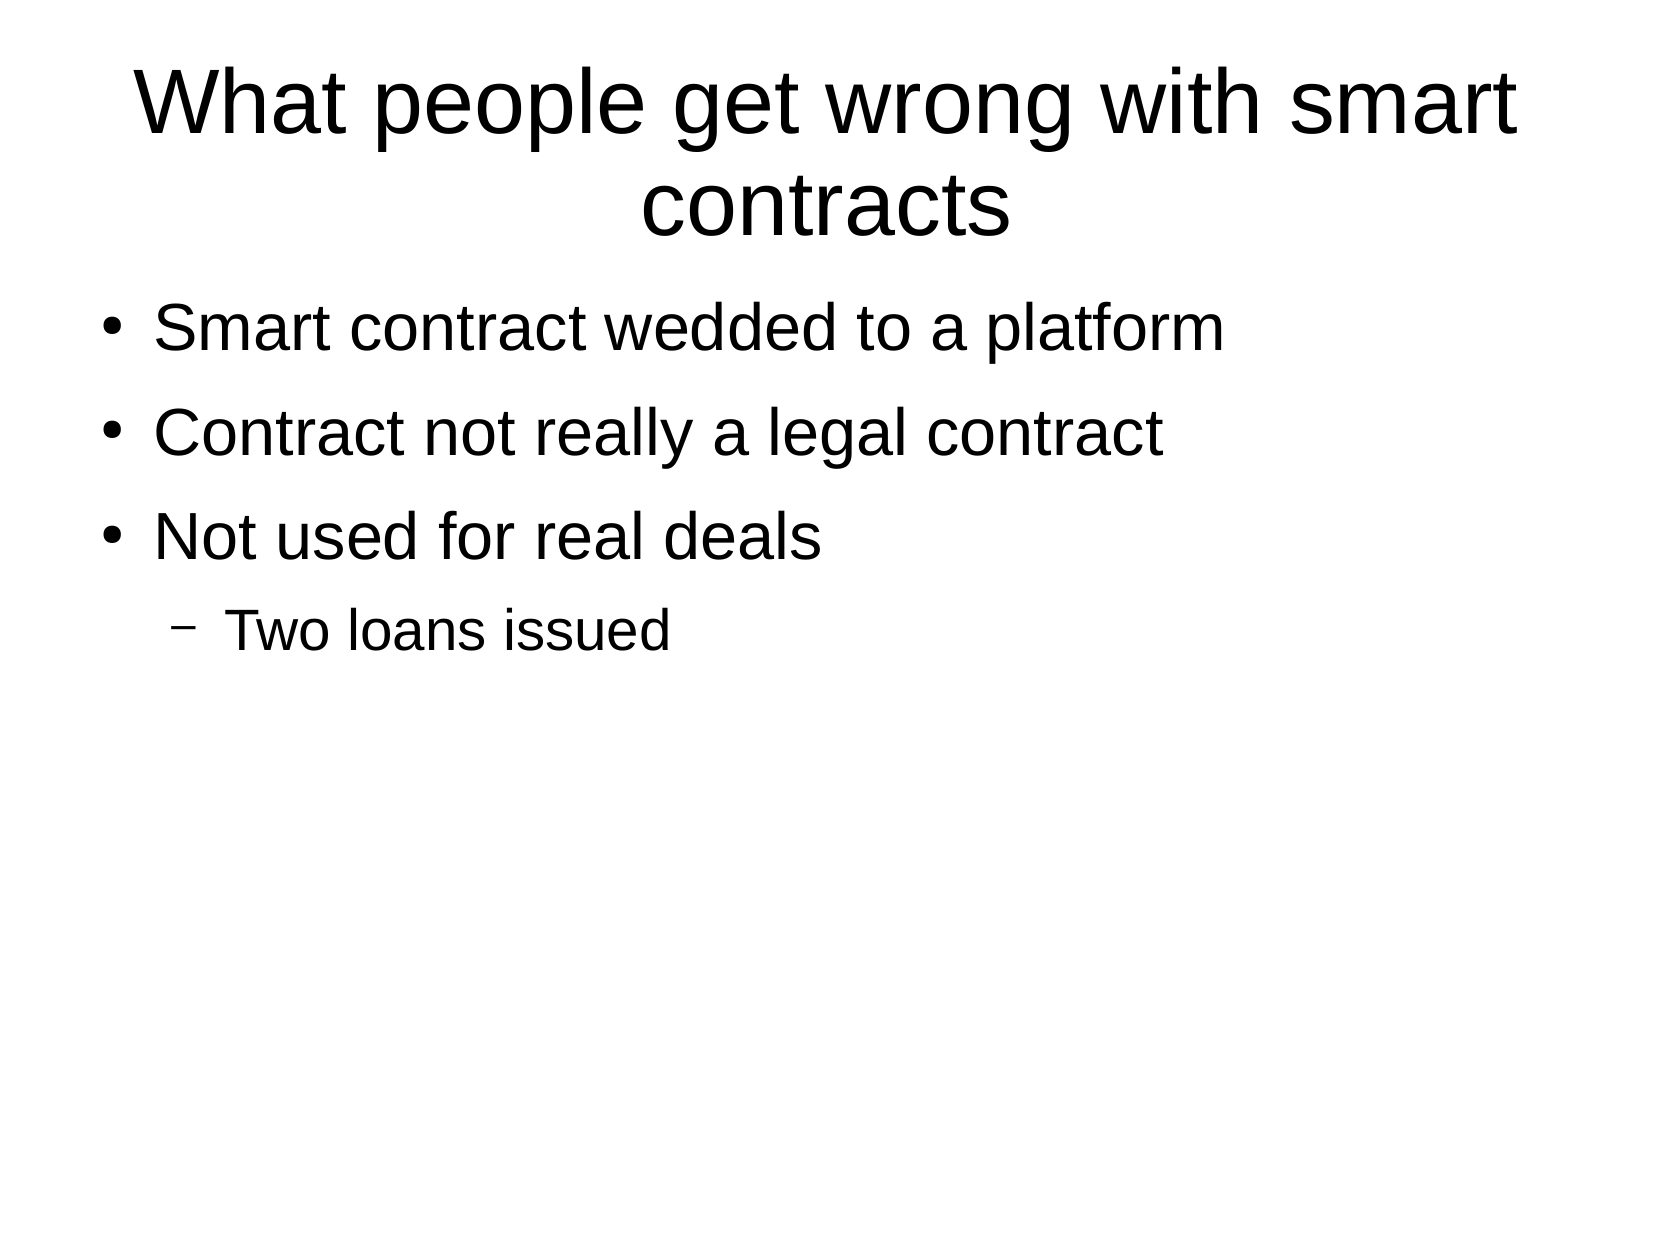

# What people get wrong with smart contracts
Smart contract wedded to a platform
Contract not really a legal contract
Not used for real deals
Two loans issued